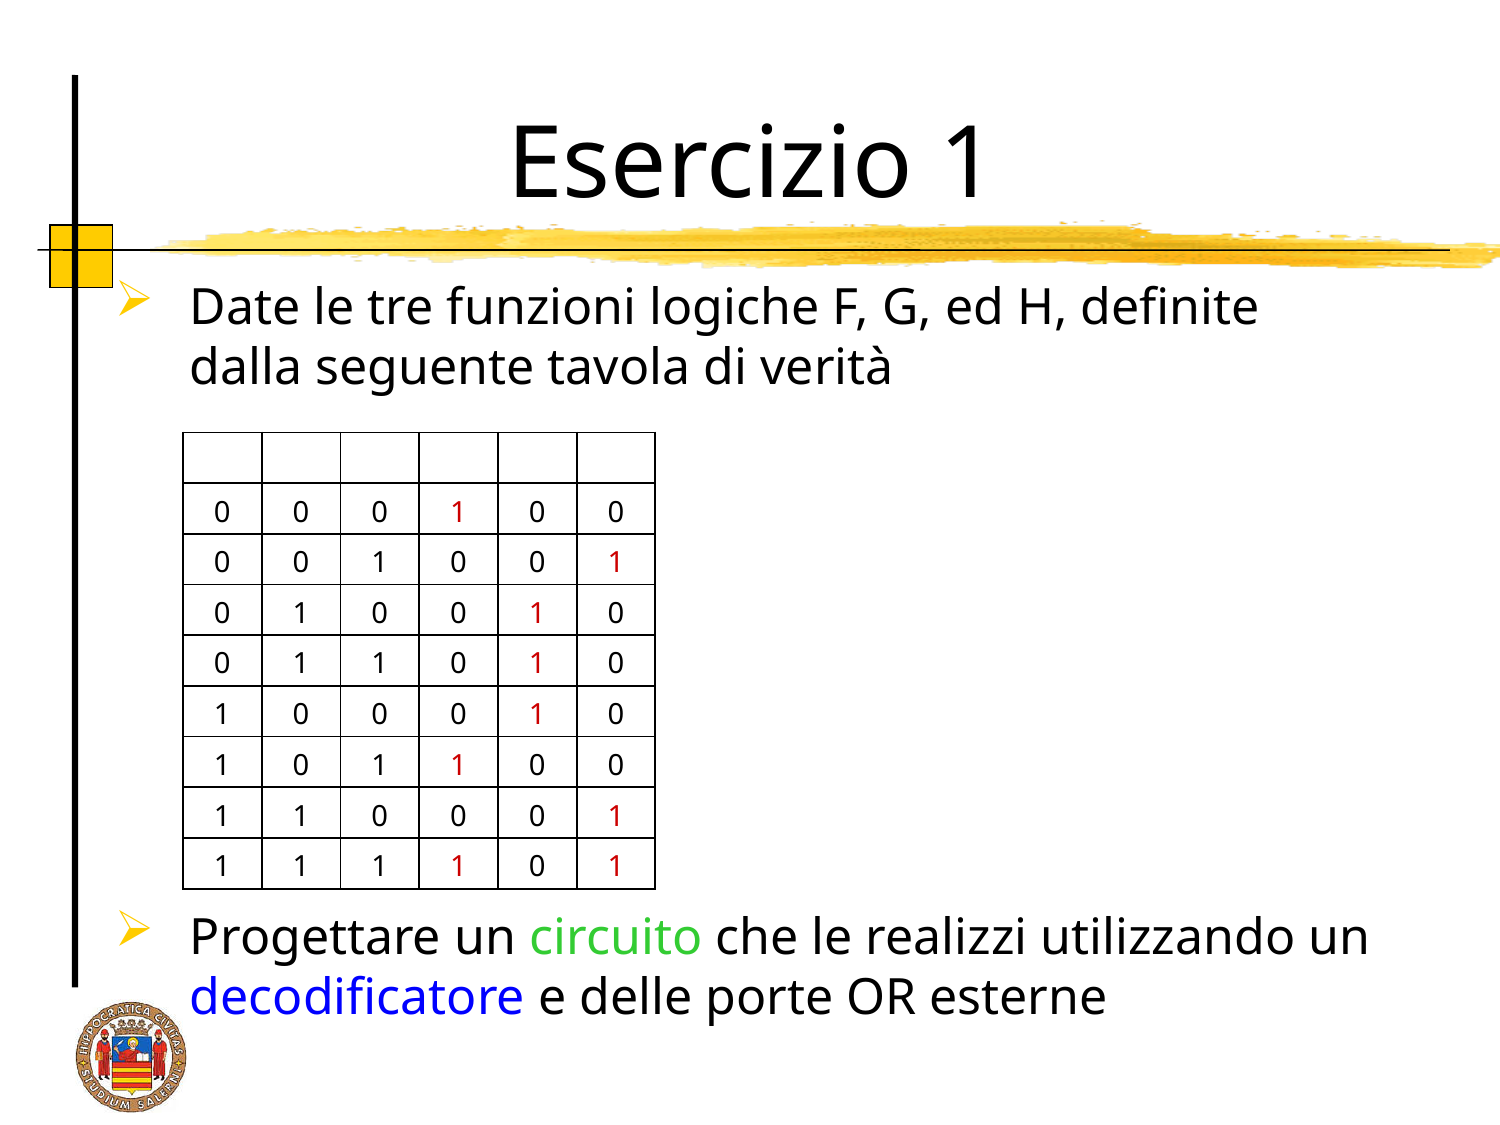

# Esercizio 1
Date le tre funzioni logiche F, G, ed H, definite dalla seguente tavola di verità
Progettare un circuito che le realizzi utilizzando un decodificatore e delle porte OR esterne
| A | B | C | F | G | H |
| --- | --- | --- | --- | --- | --- |
| 0 | 0 | 0 | 1 | 0 | 0 |
| 0 | 0 | 1 | 0 | 0 | 1 |
| 0 | 1 | 0 | 0 | 1 | 0 |
| 0 | 1 | 1 | 0 | 1 | 0 |
| 1 | 0 | 0 | 0 | 1 | 0 |
| 1 | 0 | 1 | 1 | 0 | 0 |
| 1 | 1 | 0 | 0 | 0 | 1 |
| 1 | 1 | 1 | 1 | 0 | 1 |